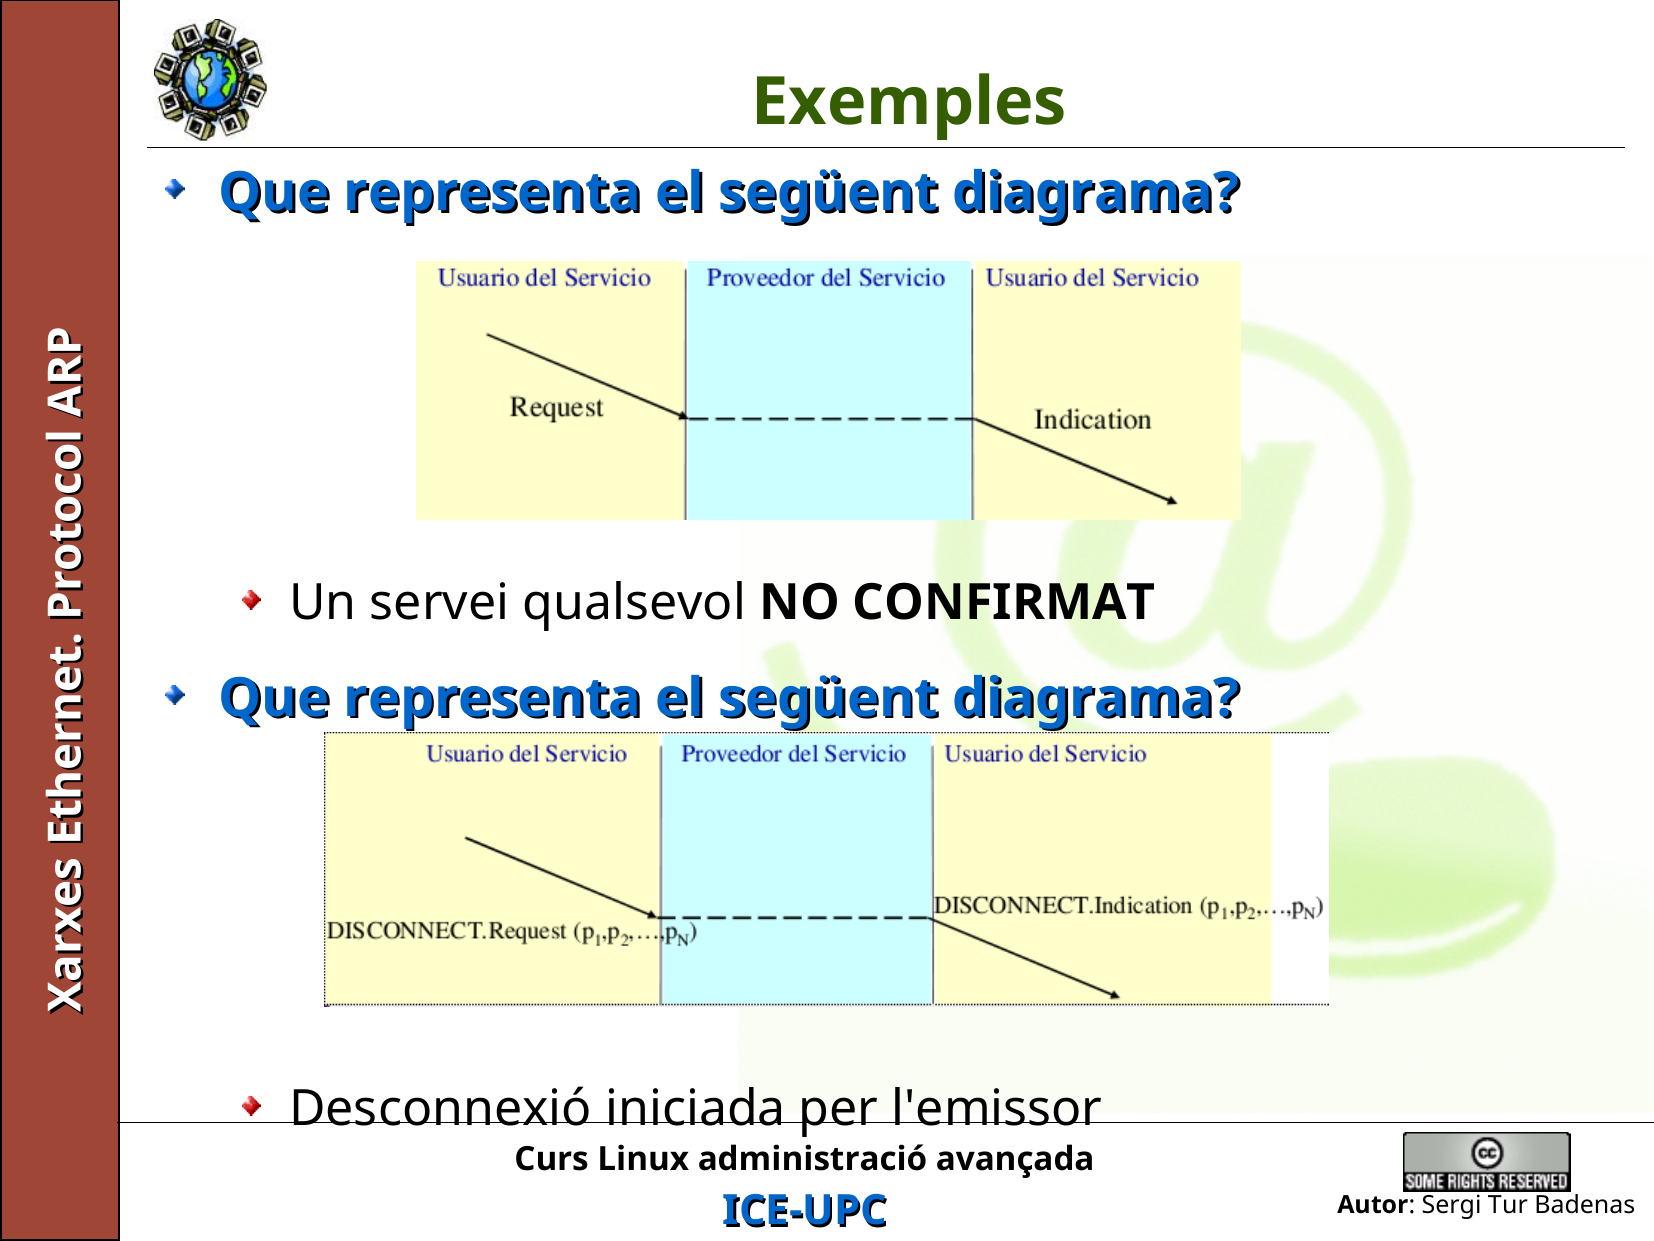

# Exemples
Que representa el següent diagrama?
Un servei qualsevol NO CONFIRMAT
Que representa el següent diagrama?
Desconnexió iniciada per l'emissor